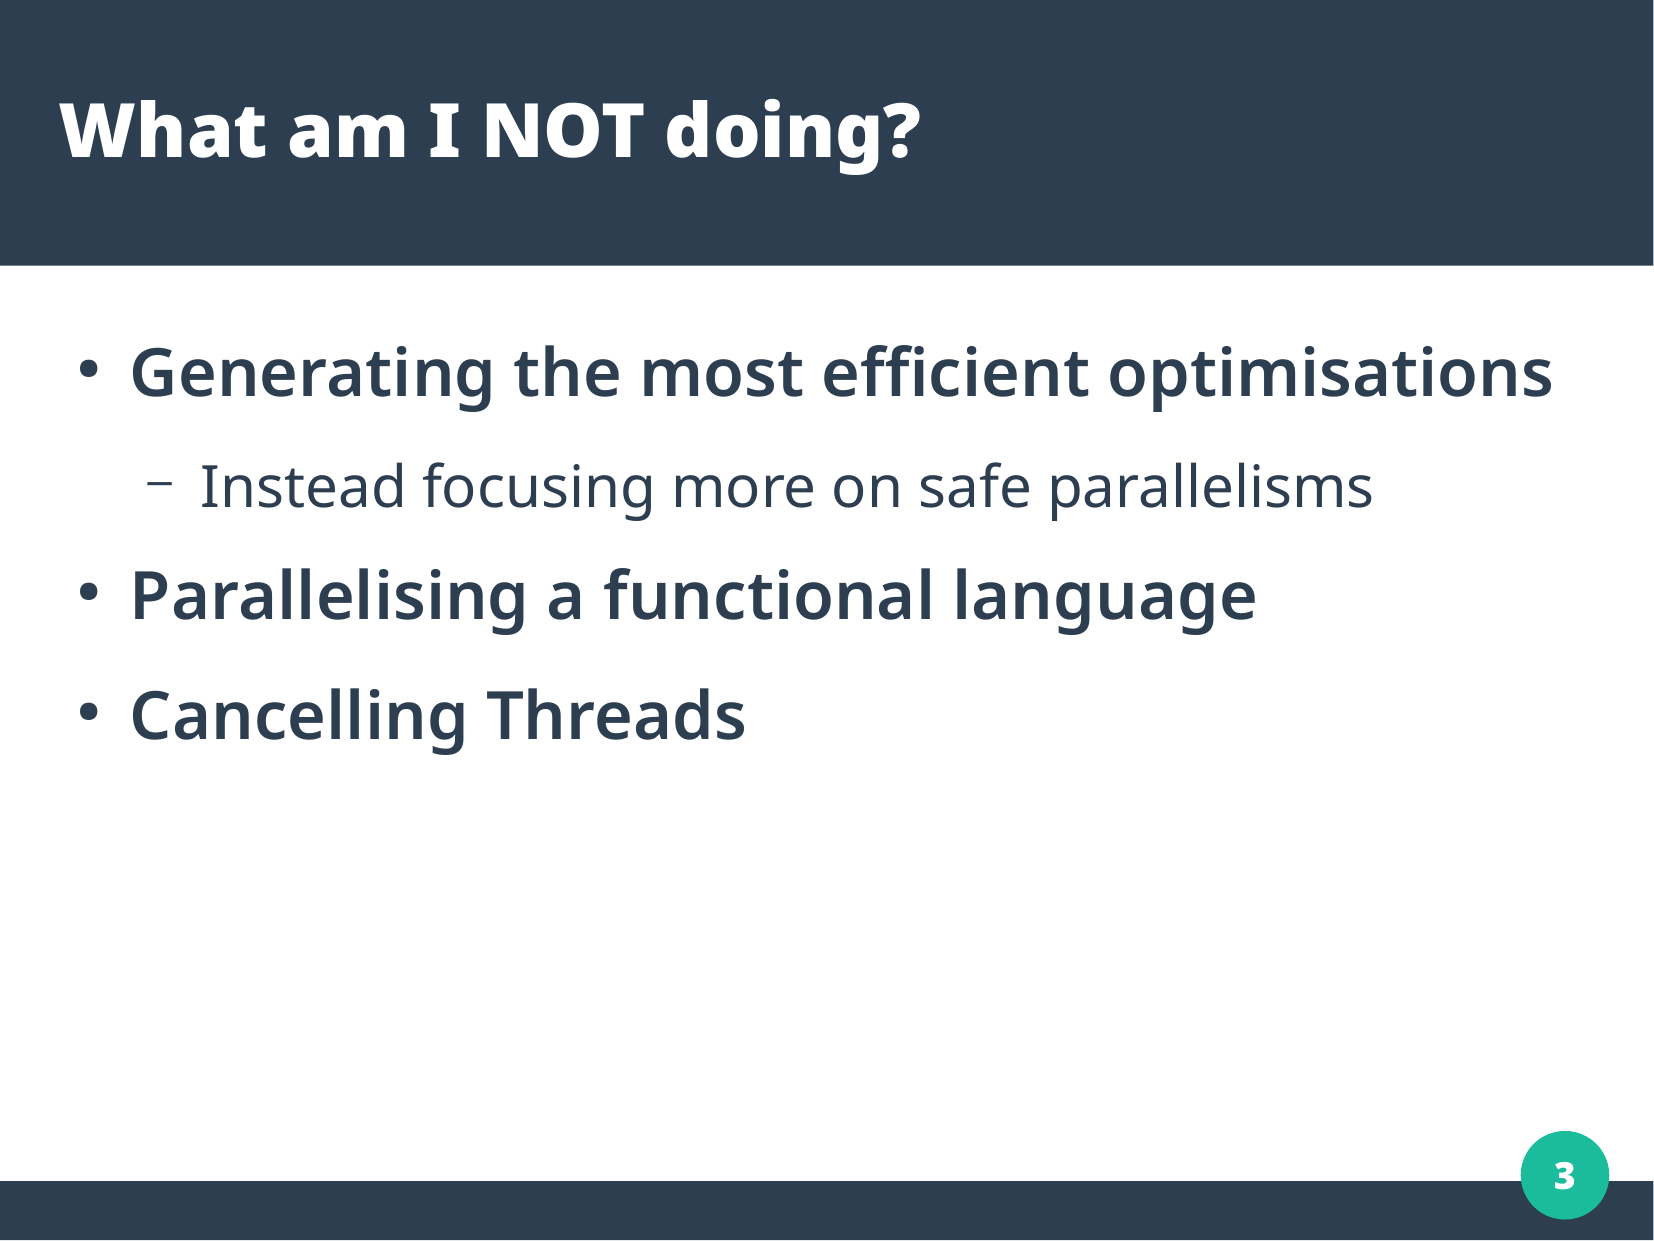

# What am I NOT doing?
Generating the most efficient optimisations
Instead focusing more on safe parallelisms
Parallelising a functional language
Cancelling Threads
3